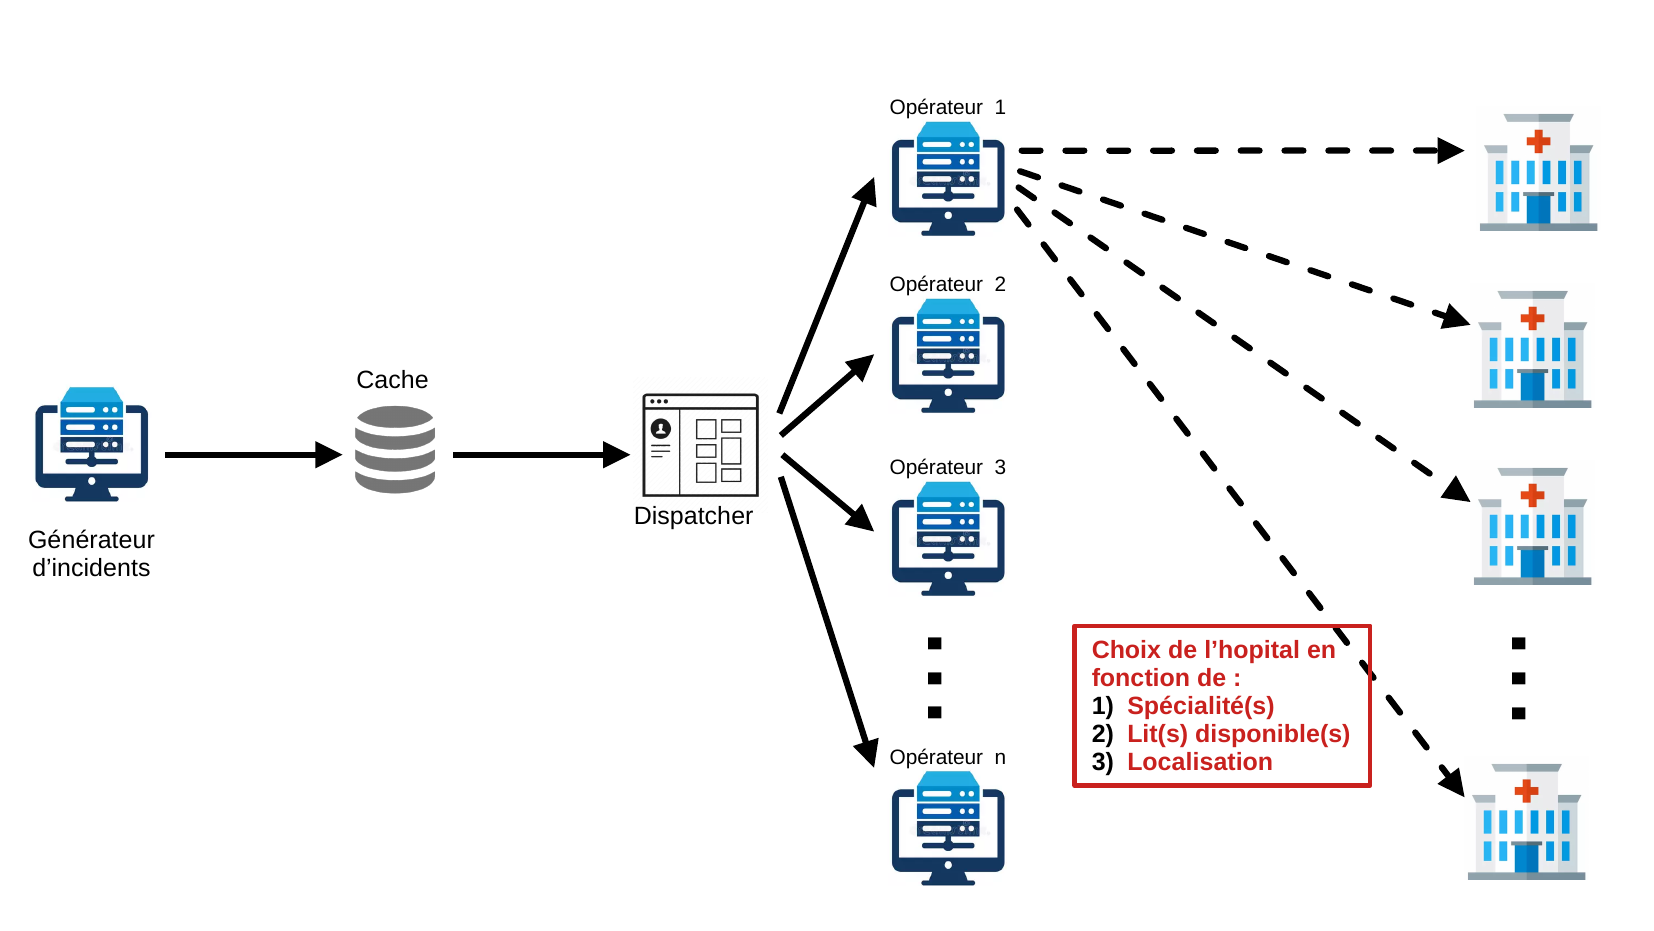

Opérateur 1
Opérateur 2
Cache
Opérateur 3
Dispatcher
Générateur d’incidents
...
...
Choix de l’hopital en fonction de :
Spécialité(s)
Lit(s) disponible(s)
Localisation
Opérateur n